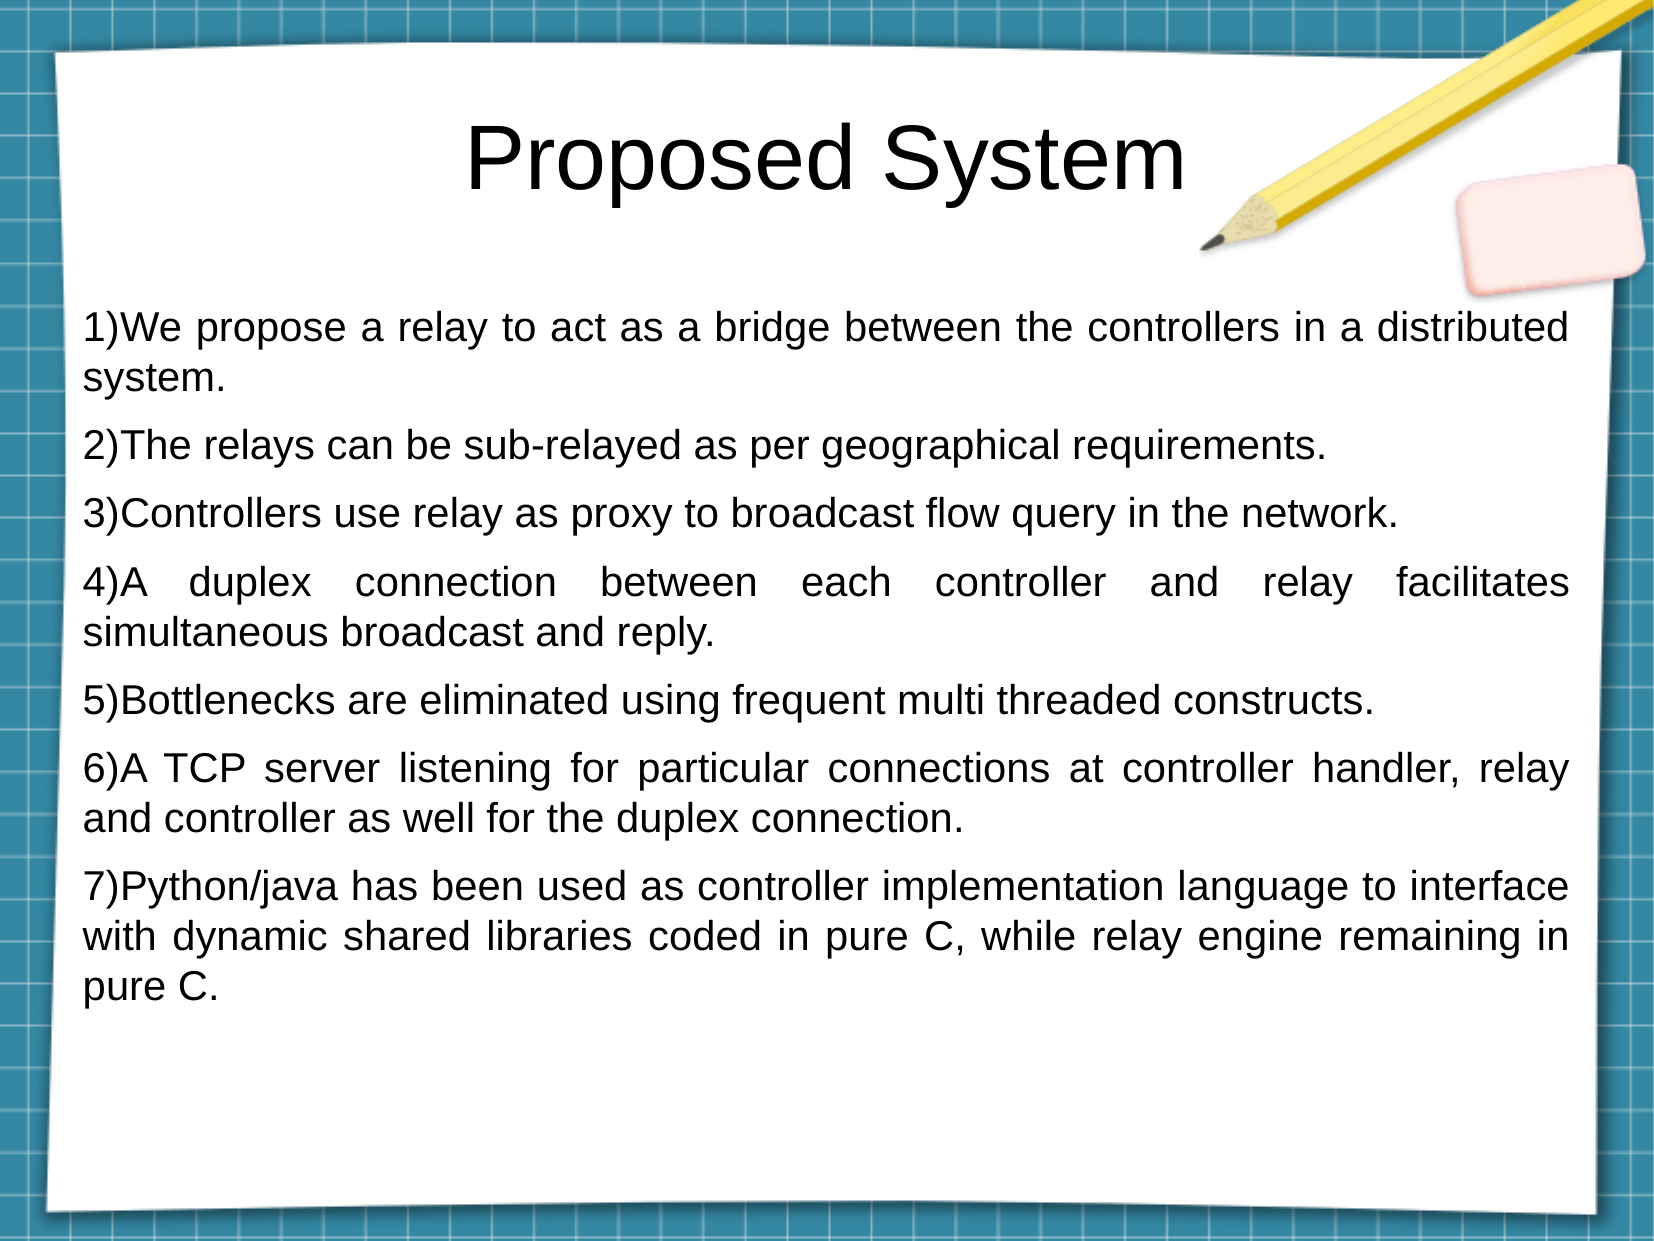

# Proposed System
We propose a relay to act as a bridge between the controllers in a distributed system.
The relays can be sub-relayed as per geographical requirements.
Controllers use relay as proxy to broadcast flow query in the network.
A duplex connection between each controller and relay facilitates simultaneous broadcast and reply.
Bottlenecks are eliminated using frequent multi threaded constructs.
A TCP server listening for particular connections at controller handler, relay and controller as well for the duplex connection.
Python/java has been used as controller implementation language to interface with dynamic shared libraries coded in pure C, while relay engine remaining in pure C.